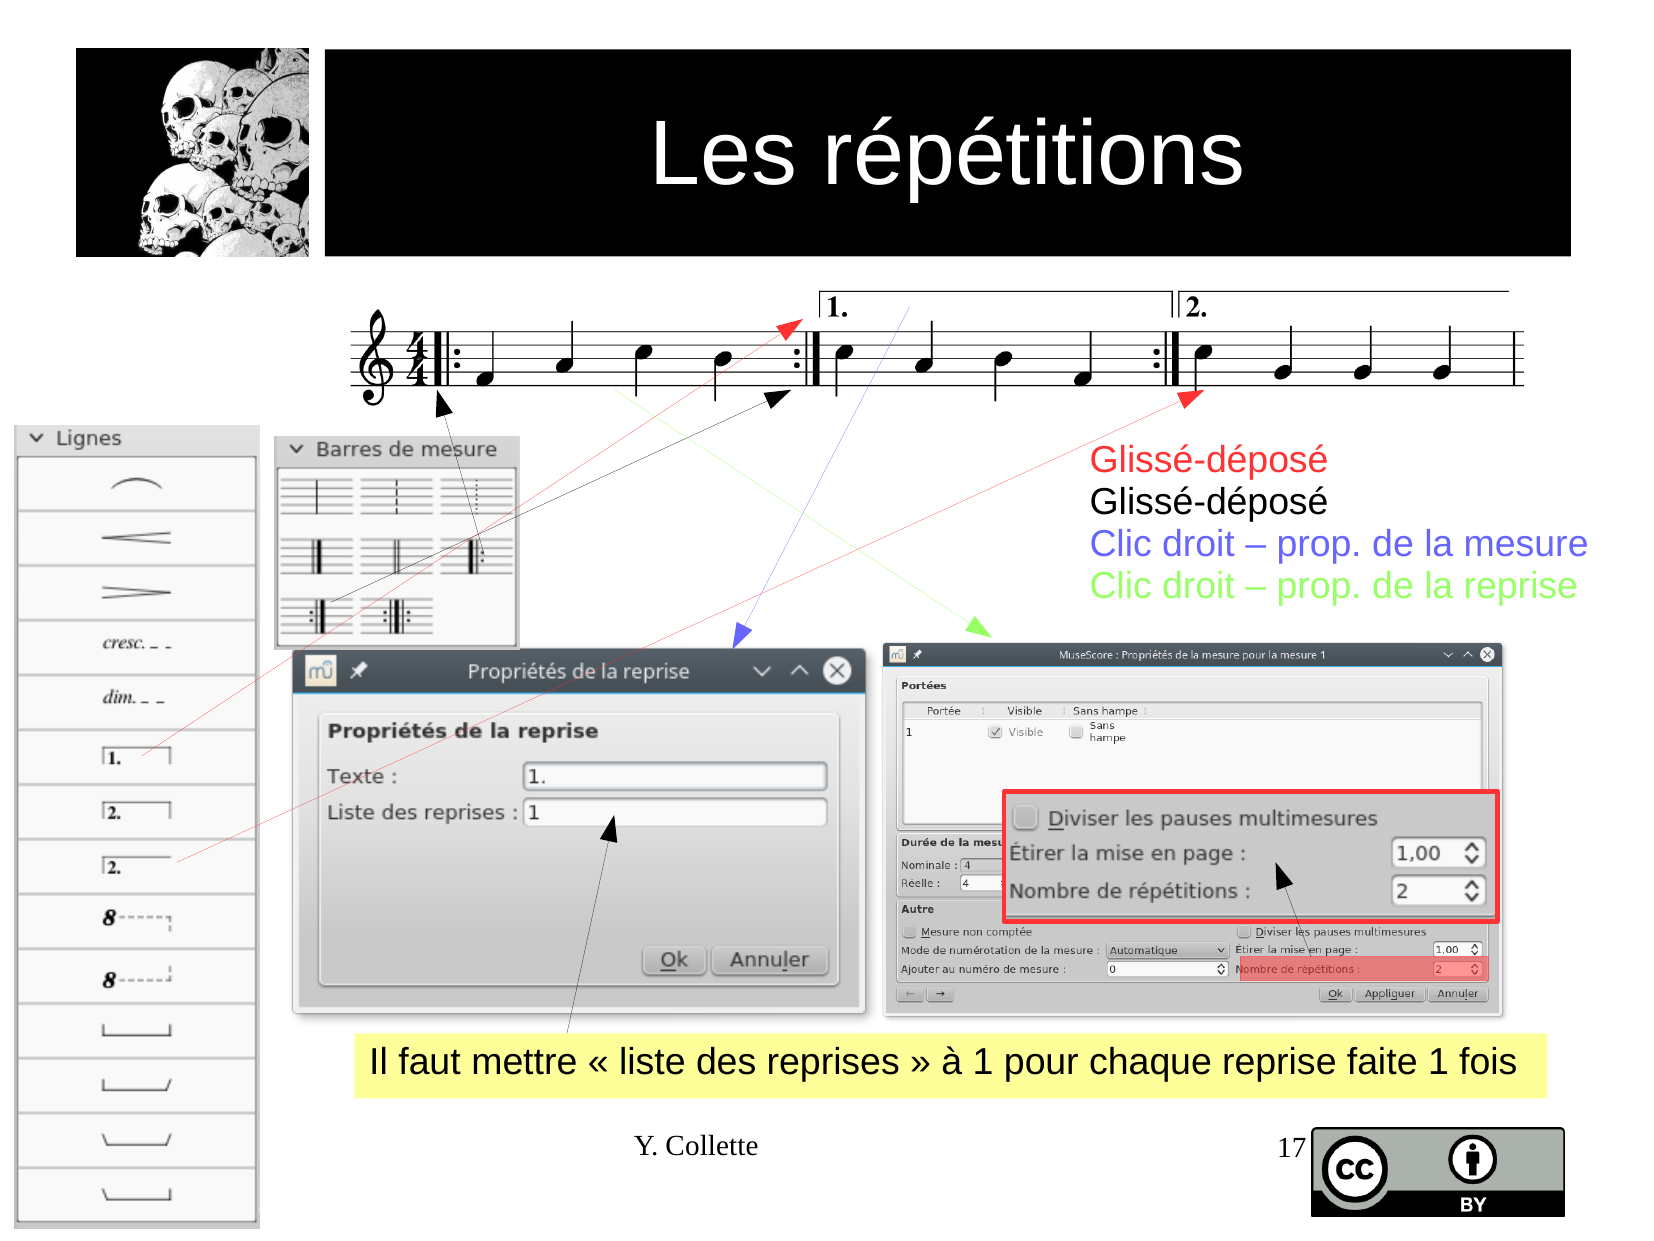

# Les répétitions
Glissé-déposé
Glissé-déposé
Clic droit – prop. de la mesure
Clic droit – prop. de la reprise
Il faut mettre « liste des reprises » à 1 pour chaque reprise faite 1 fois
Y. Collette
17